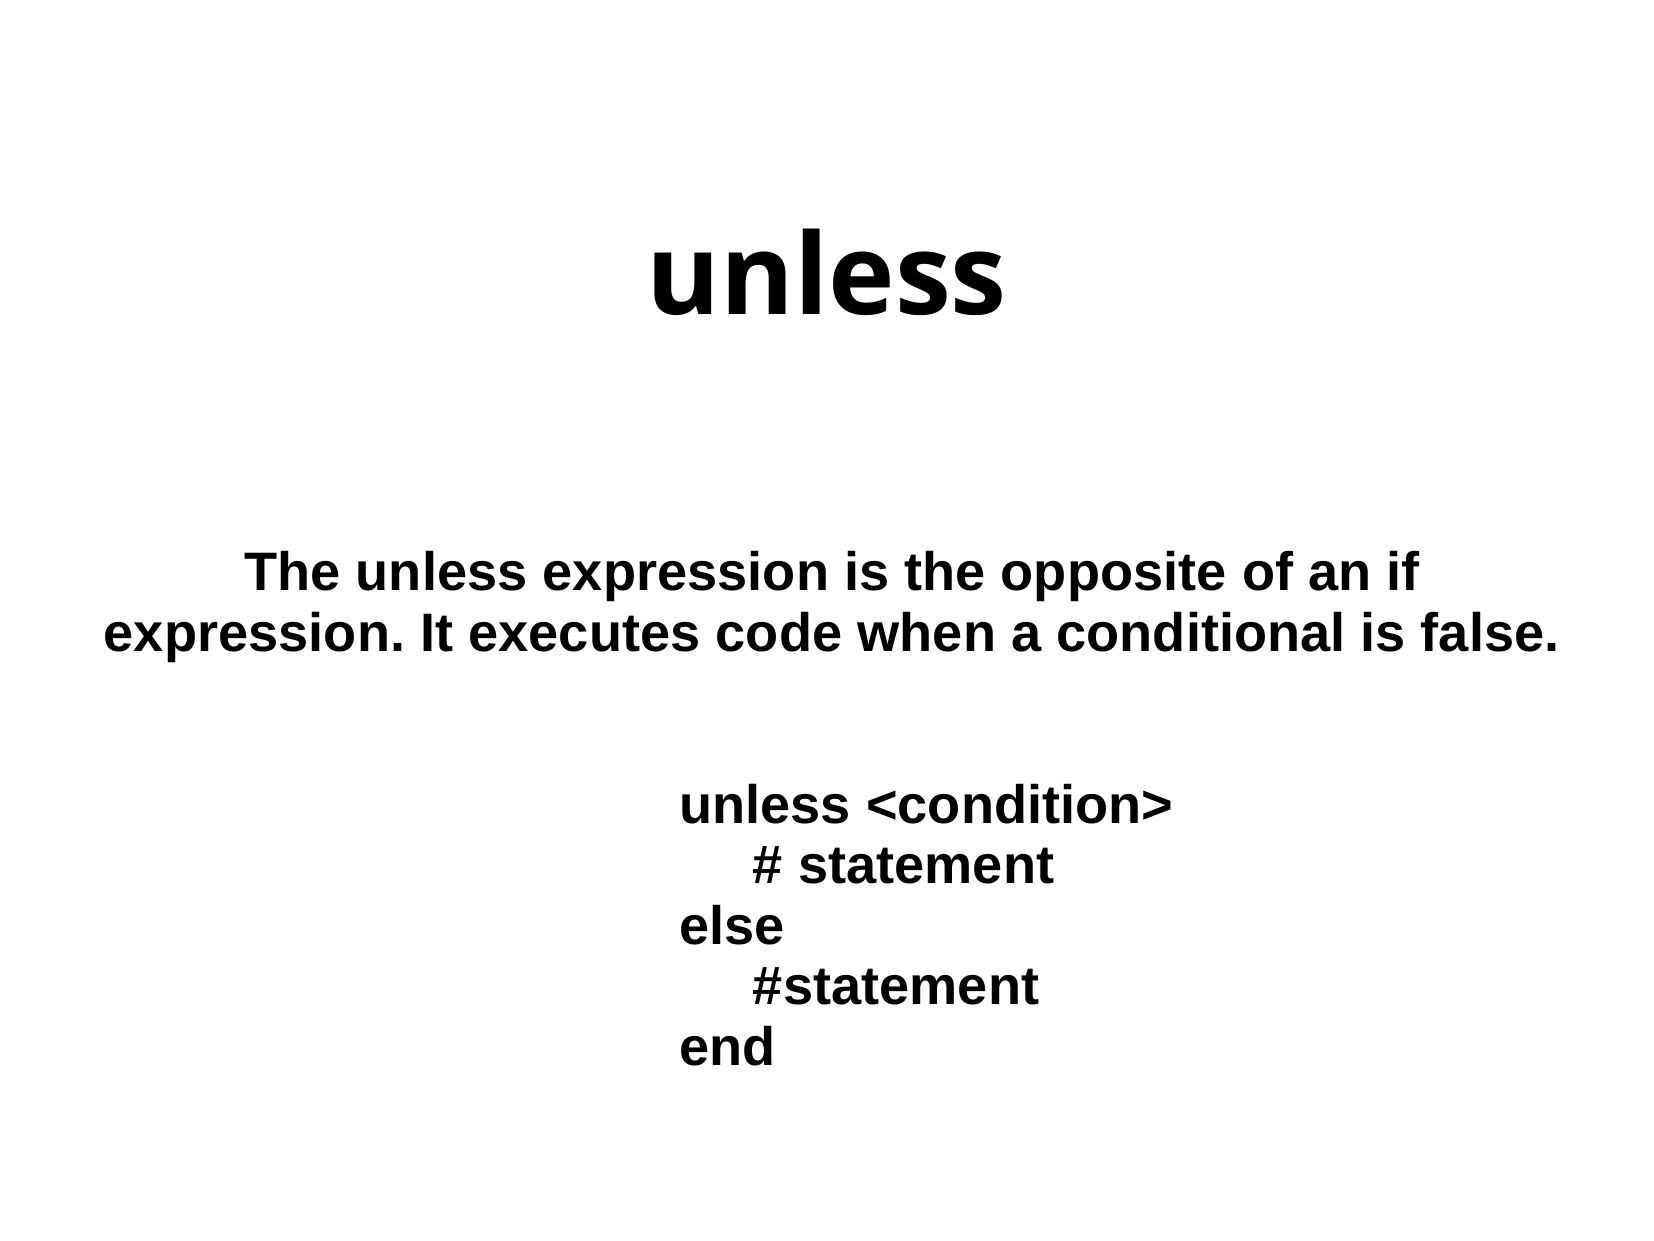

# unless
The unless expression is the opposite of an if expression. It executes code when a conditional is false.
								unless <condition>
									# statement
								else
									#statement
								end